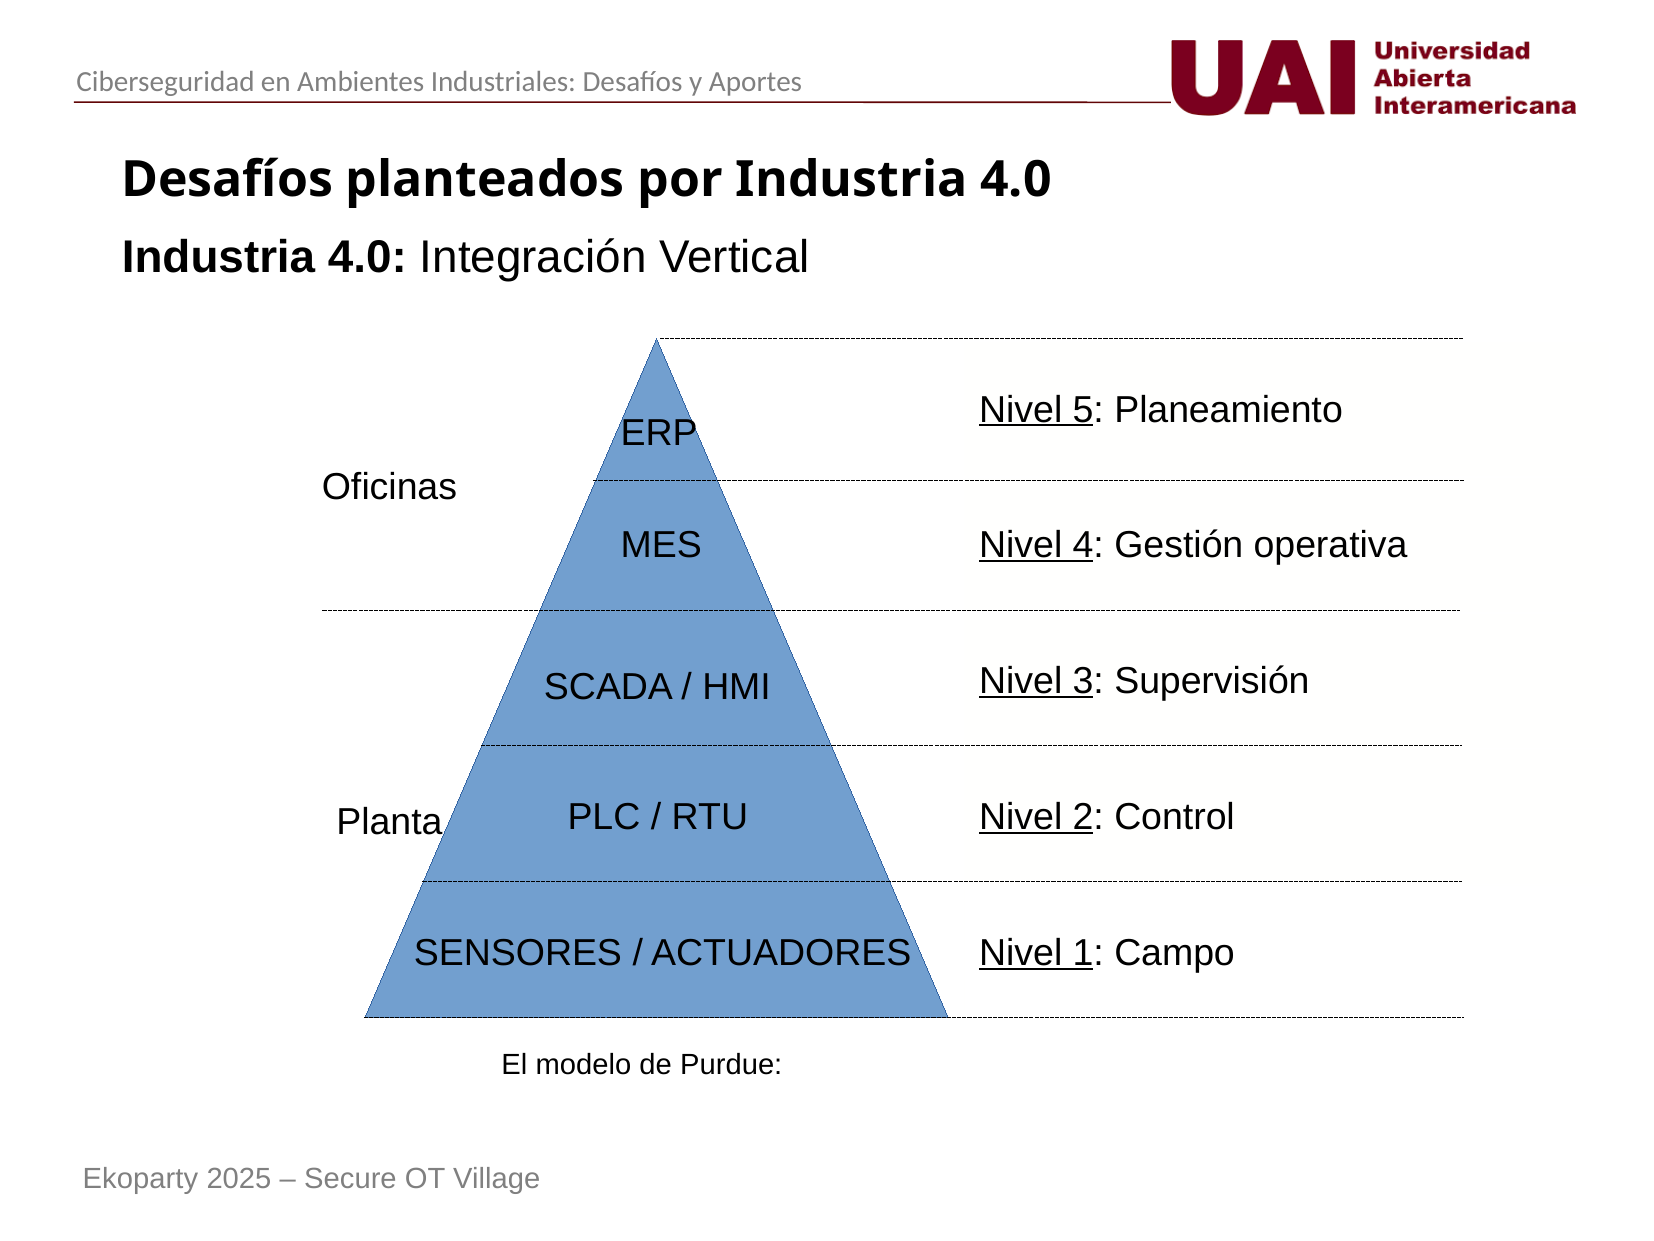

Desafíos planteados por Industria 4.0
Industria 4.0: Integración Vertical
 El modelo de Purdue:
Nivel 5: Planeamiento
ERP
Oficinas
Planta
Nivel 4: Gestión operativa
MES
Nivel 3: Supervisión
SCADA / HMI
Nivel 2: Control
PLC / RTU
Nivel 1: Campo
SENSORES / ACTUADORES